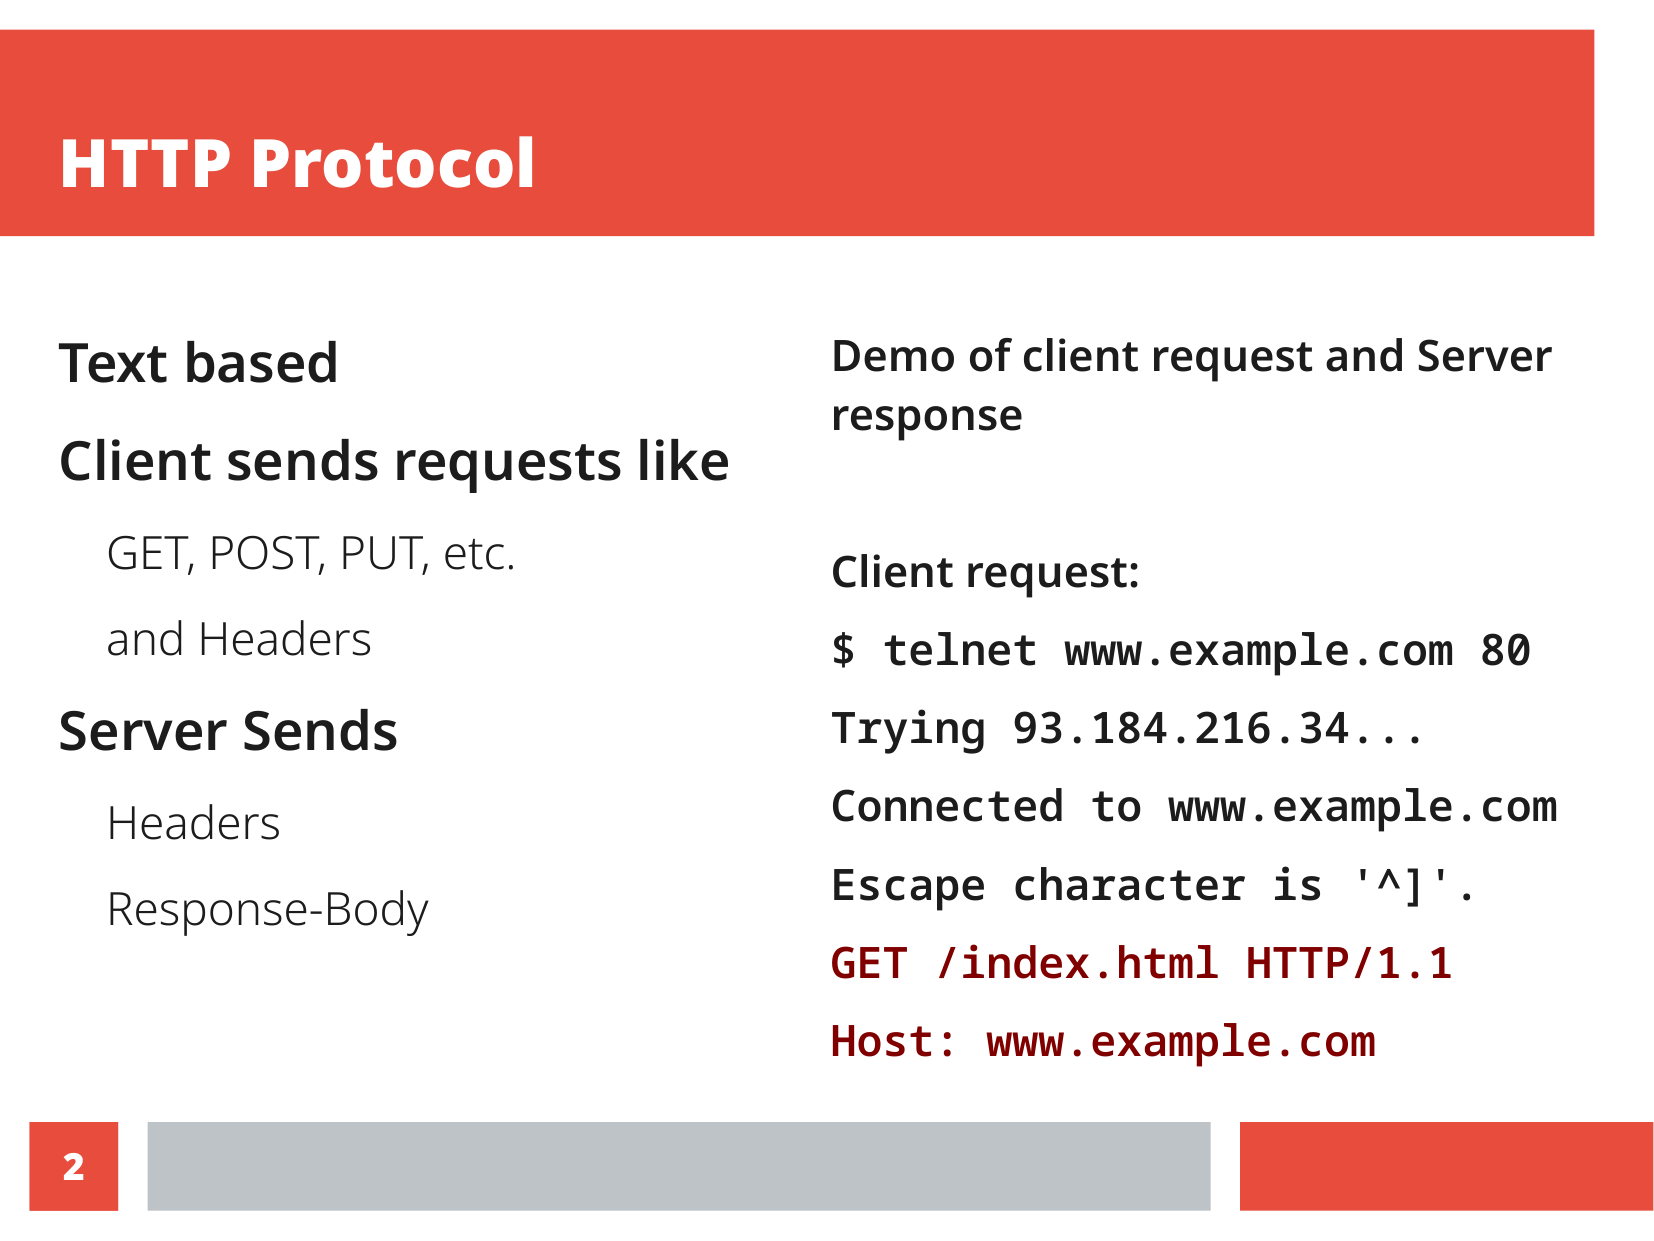

# HTTP Protocol
Text based
Client sends requests like
GET, POST, PUT, etc.
and Headers
Server Sends
Headers
Response-Body
Demo of client request and Server response
Client request:
$ telnet www.example.com 80
Trying 93.184.216.34...
Connected to www.example.com
Escape character is '^]'.
GET /index.html HTTP/1.1
Host: www.example.com
2